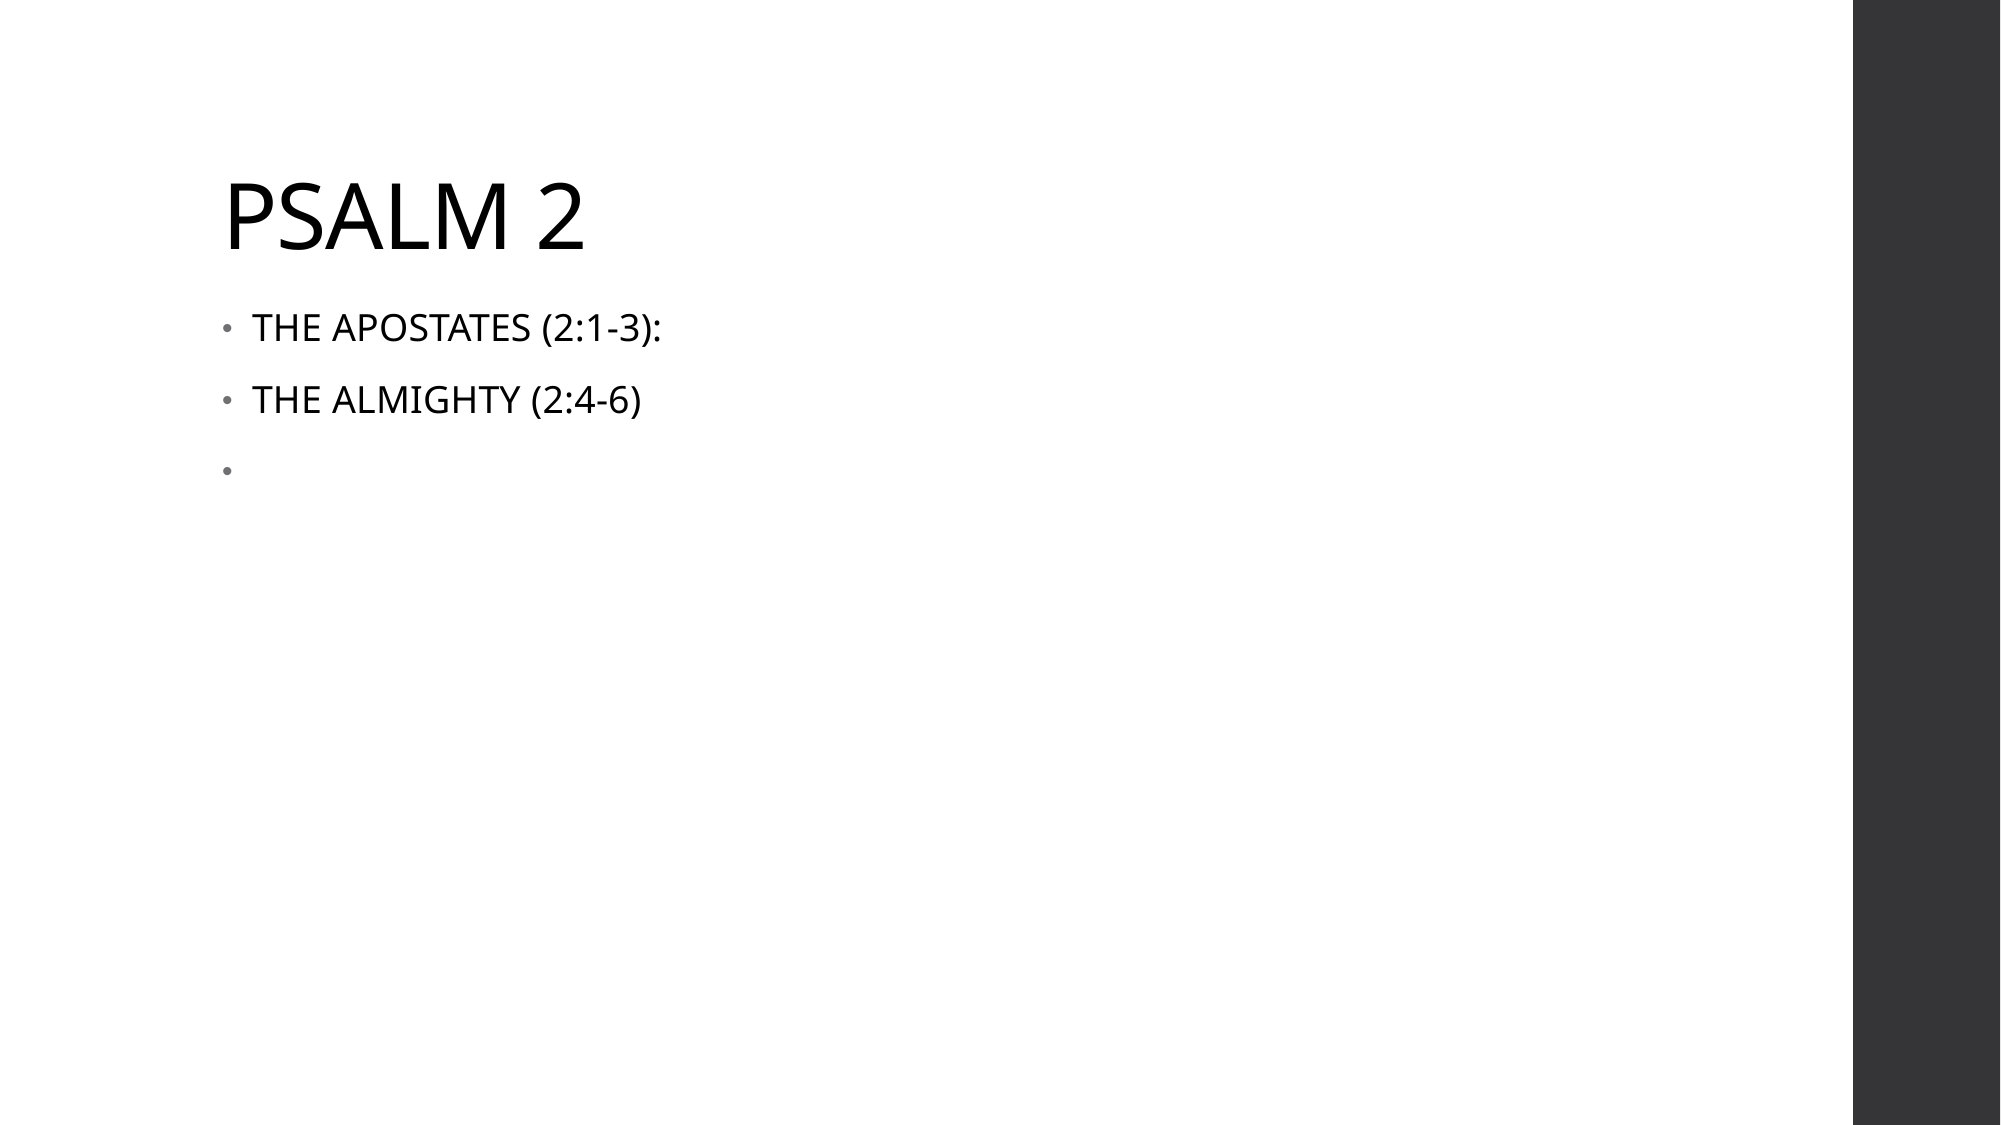

# PSALM 2
THE APOSTATES (2:1-3):
THE ALMIGHTY (2:4-6)